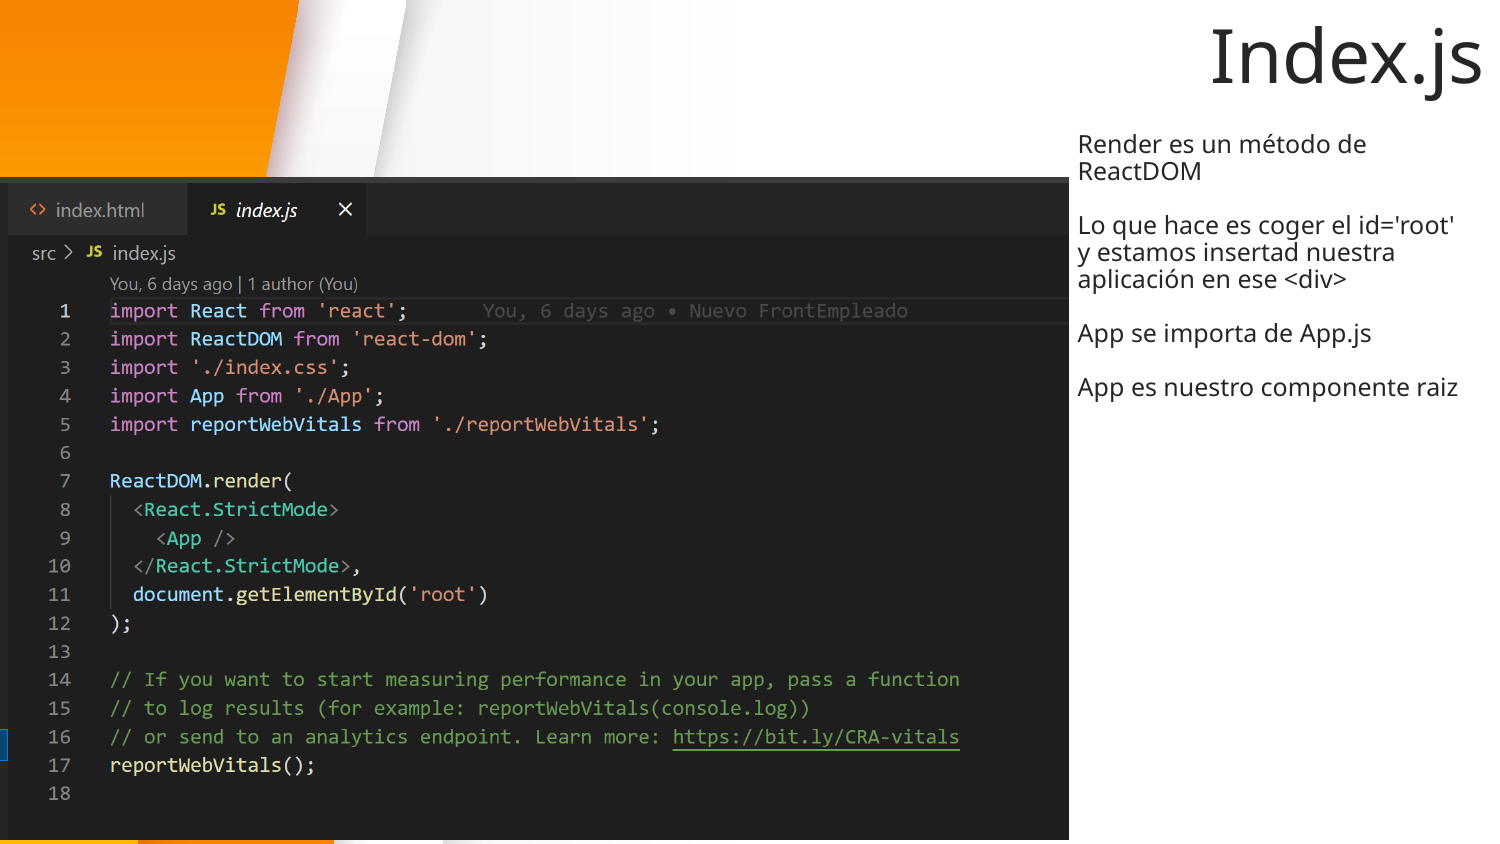

Index.js
Render es un método de ReactDOM
Lo que hace es coger el id='root' y estamos insertad nuestra aplicación en ese <div>
App se importa de App.js
App es nuestro componente raiz